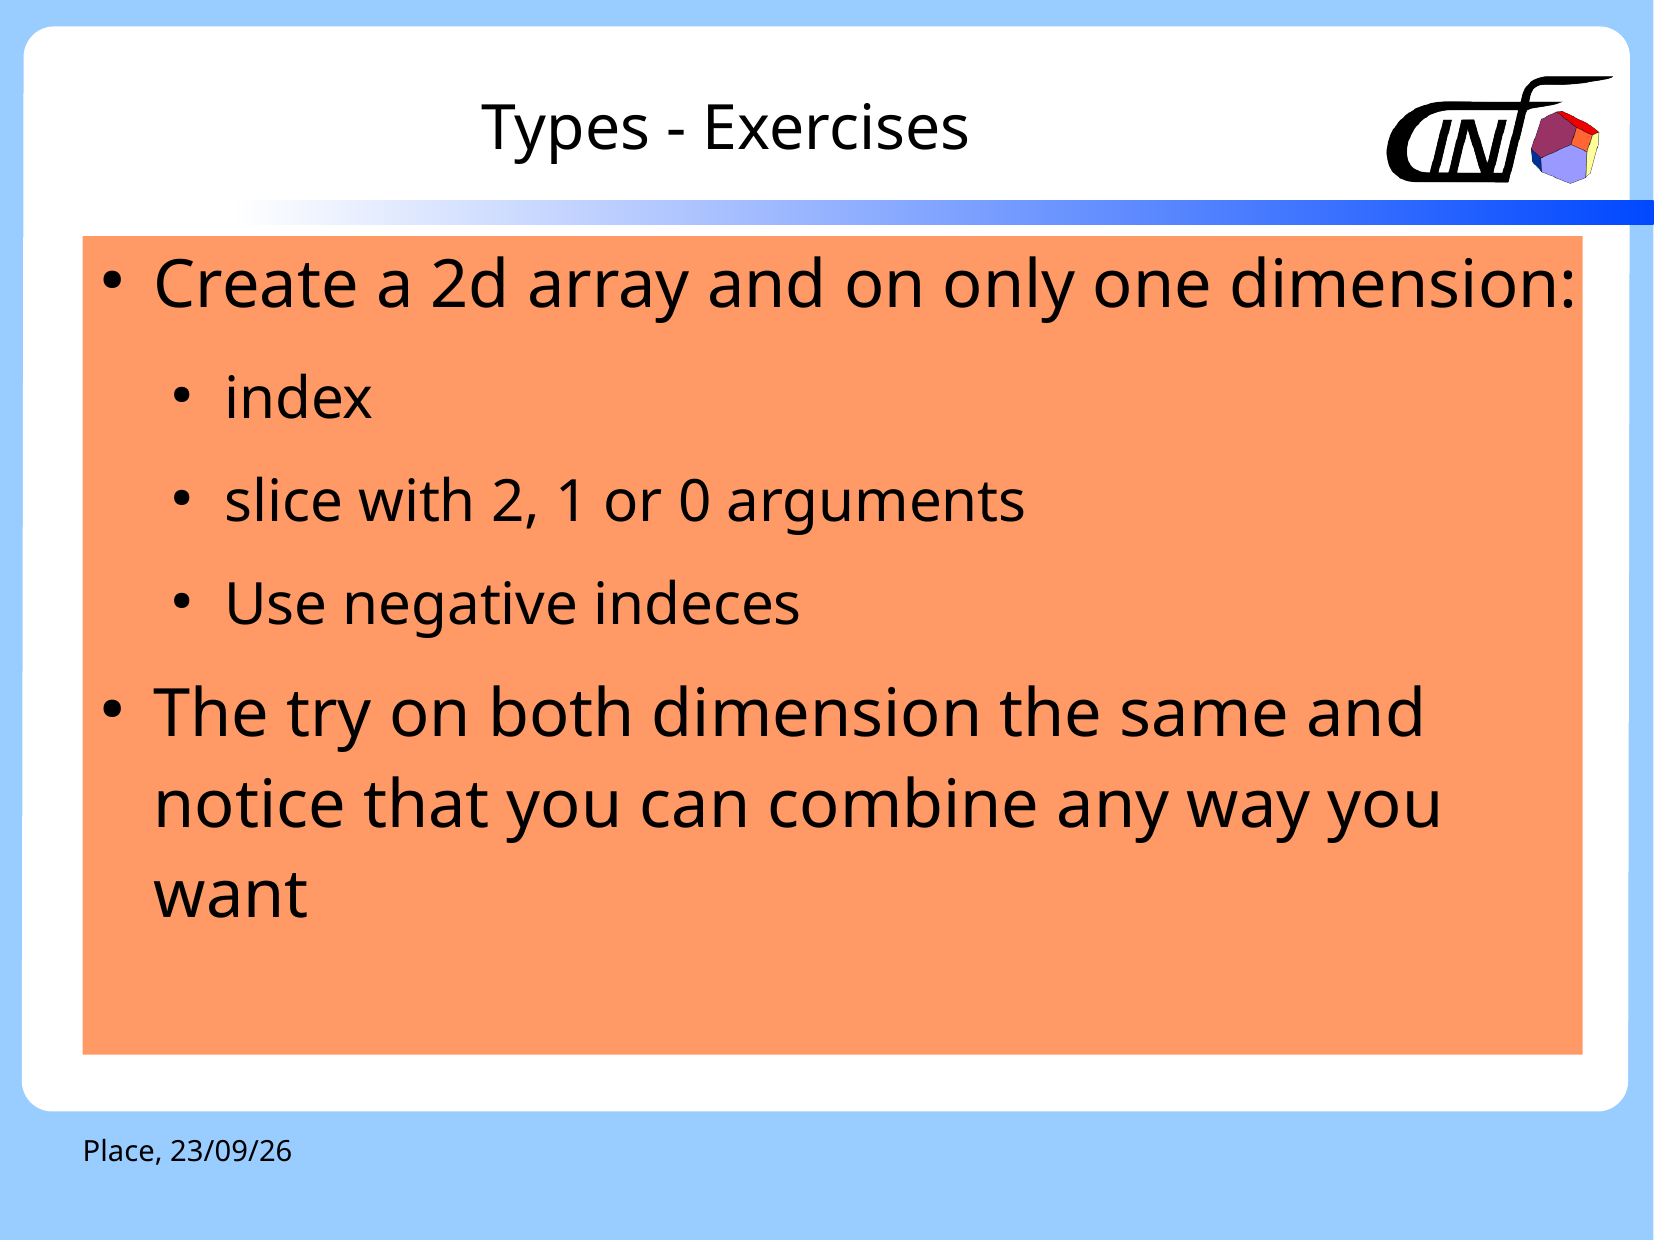

# Types - Exercises
Create a 2d array and on only one dimension:
index
slice with 2, 1 or 0 arguments
Use negative indeces
The try on both dimension the same and notice that you can combine any way you want